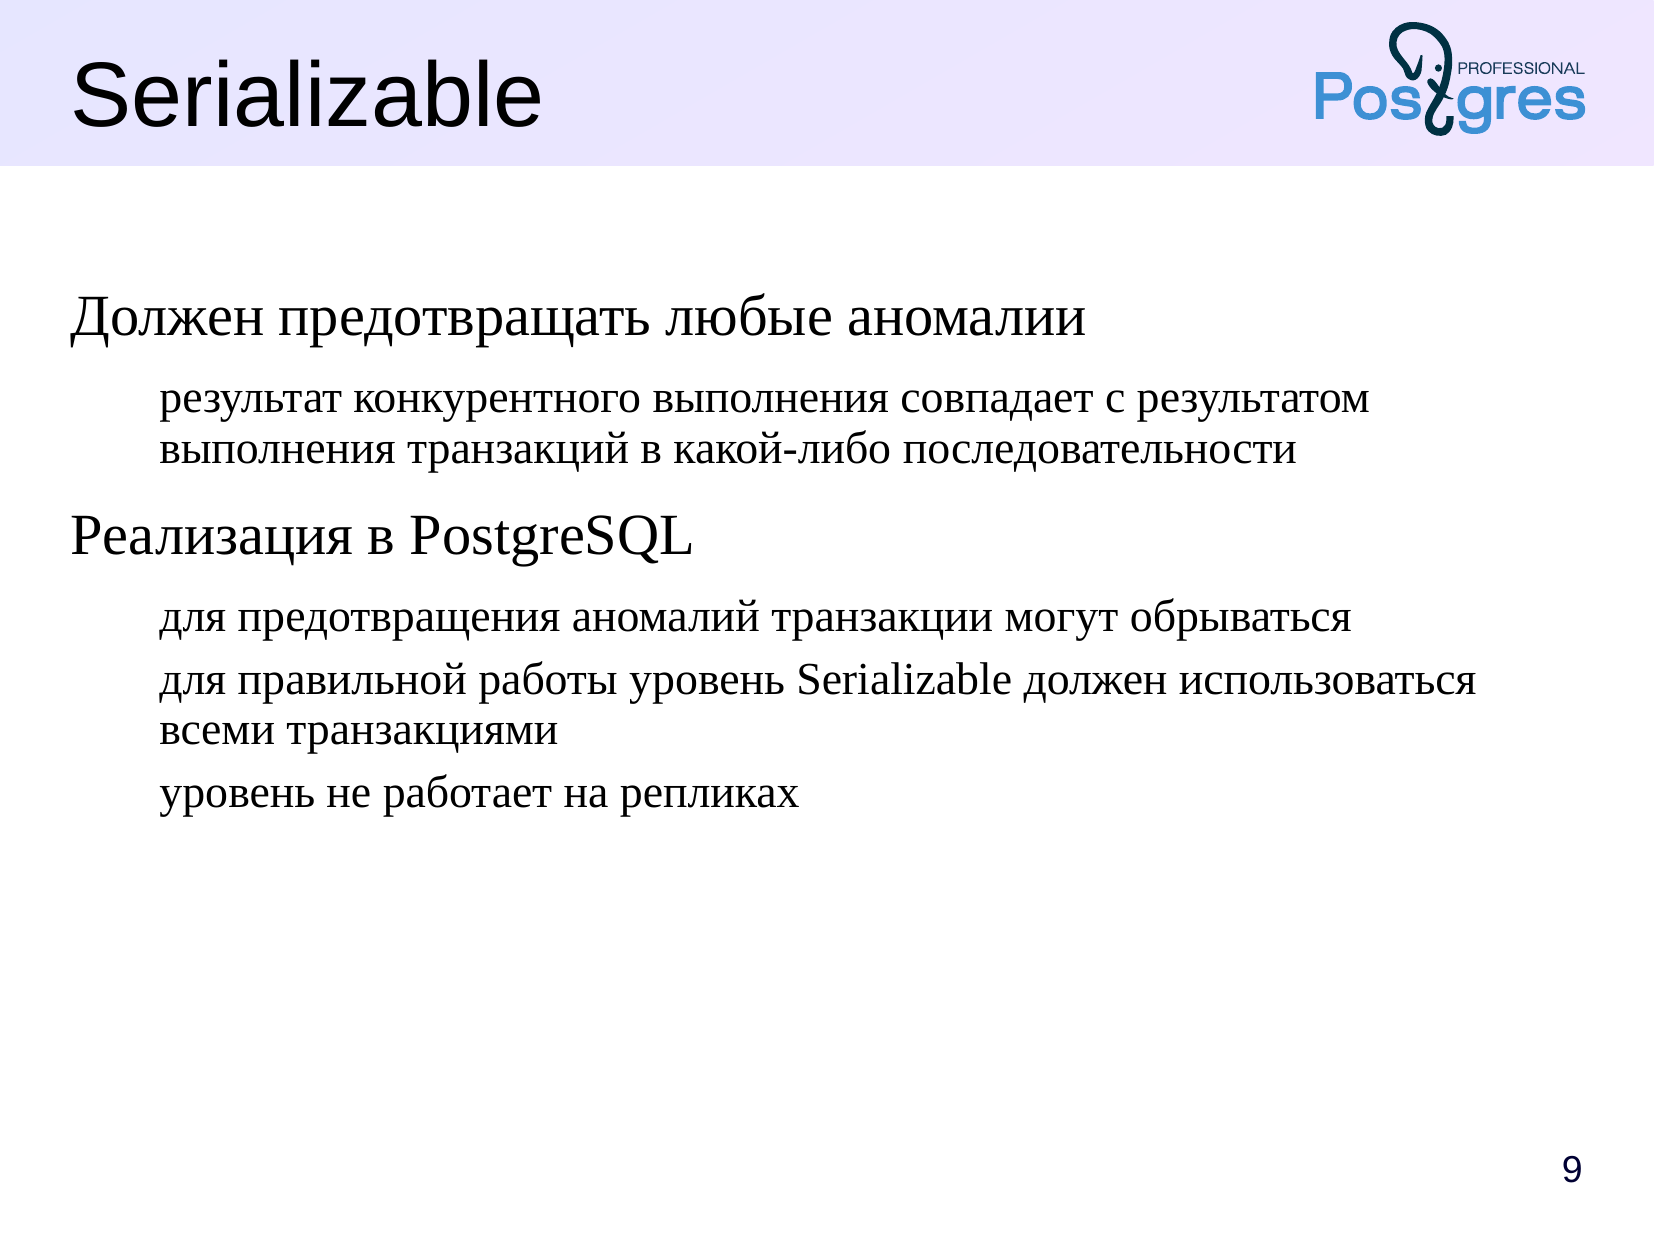

# Serializable
Должен предотвращать любые аномалии
результат конкурентного выполнения совпадает с результатом
выполнения транзакций в какой-либо последовательности
Реализация в PostgreSQL
для предотвращения аномалий транзакции могут обрываться
для правильной работы уровень Serializable должен использоваться всеми транзакциями
уровень не работает на репликах